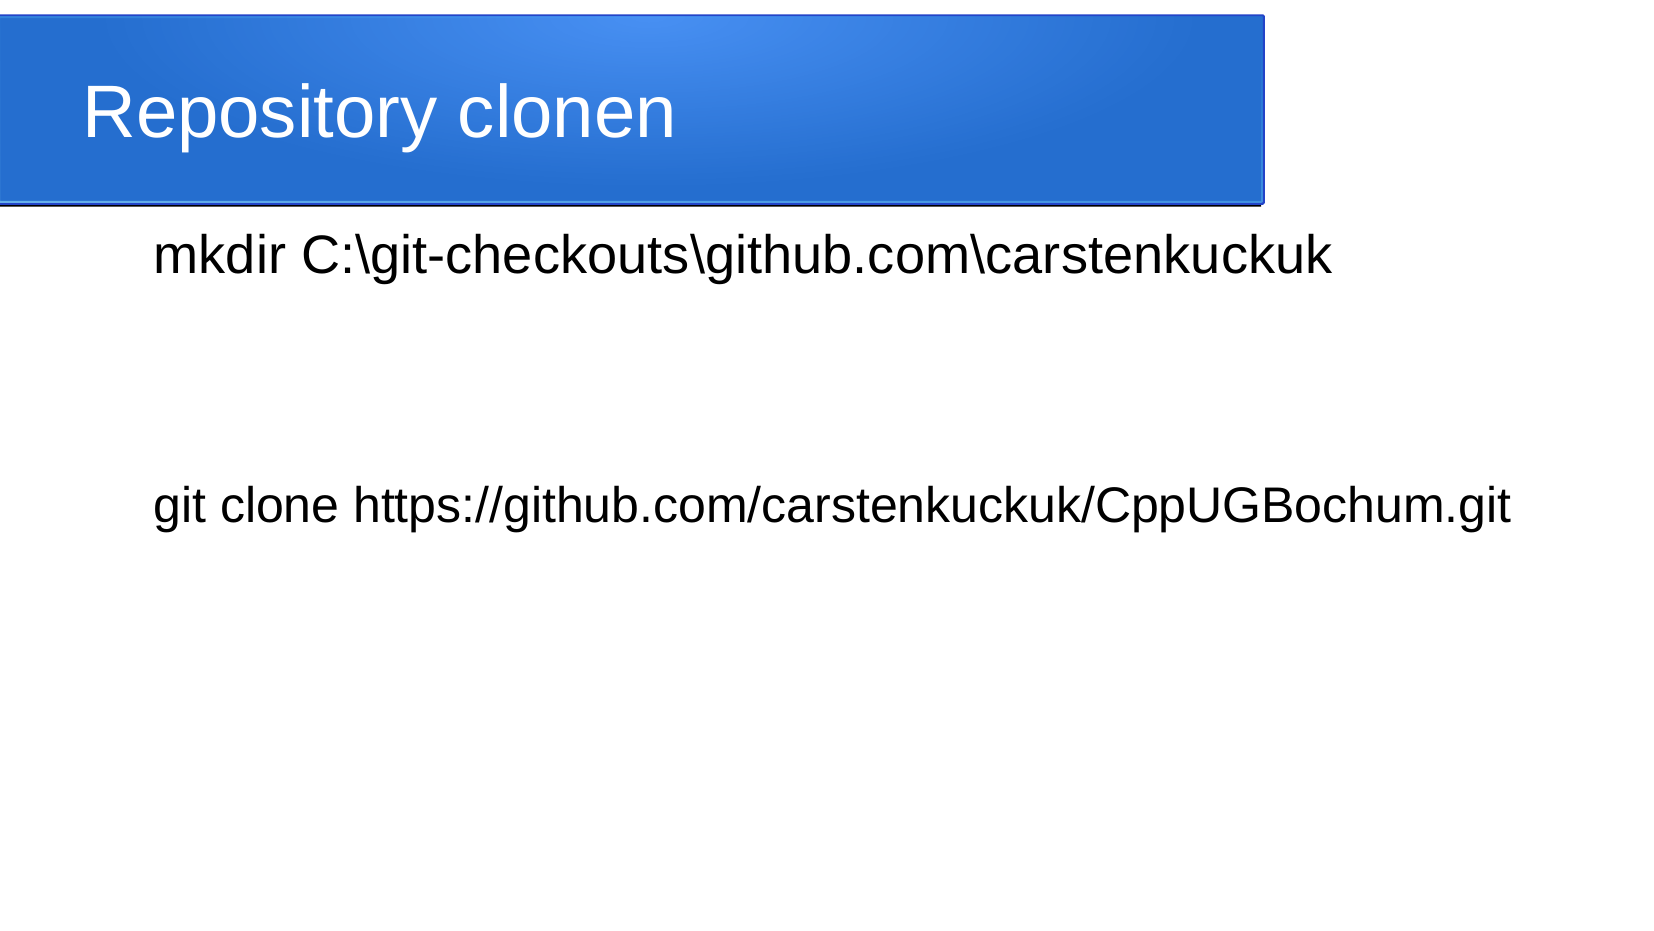

# Repository clonen
mkdir C:\git-checkouts\github.com\carstenkuckuk
git clone https://github.com/carstenkuckuk/CppUGBochum.git